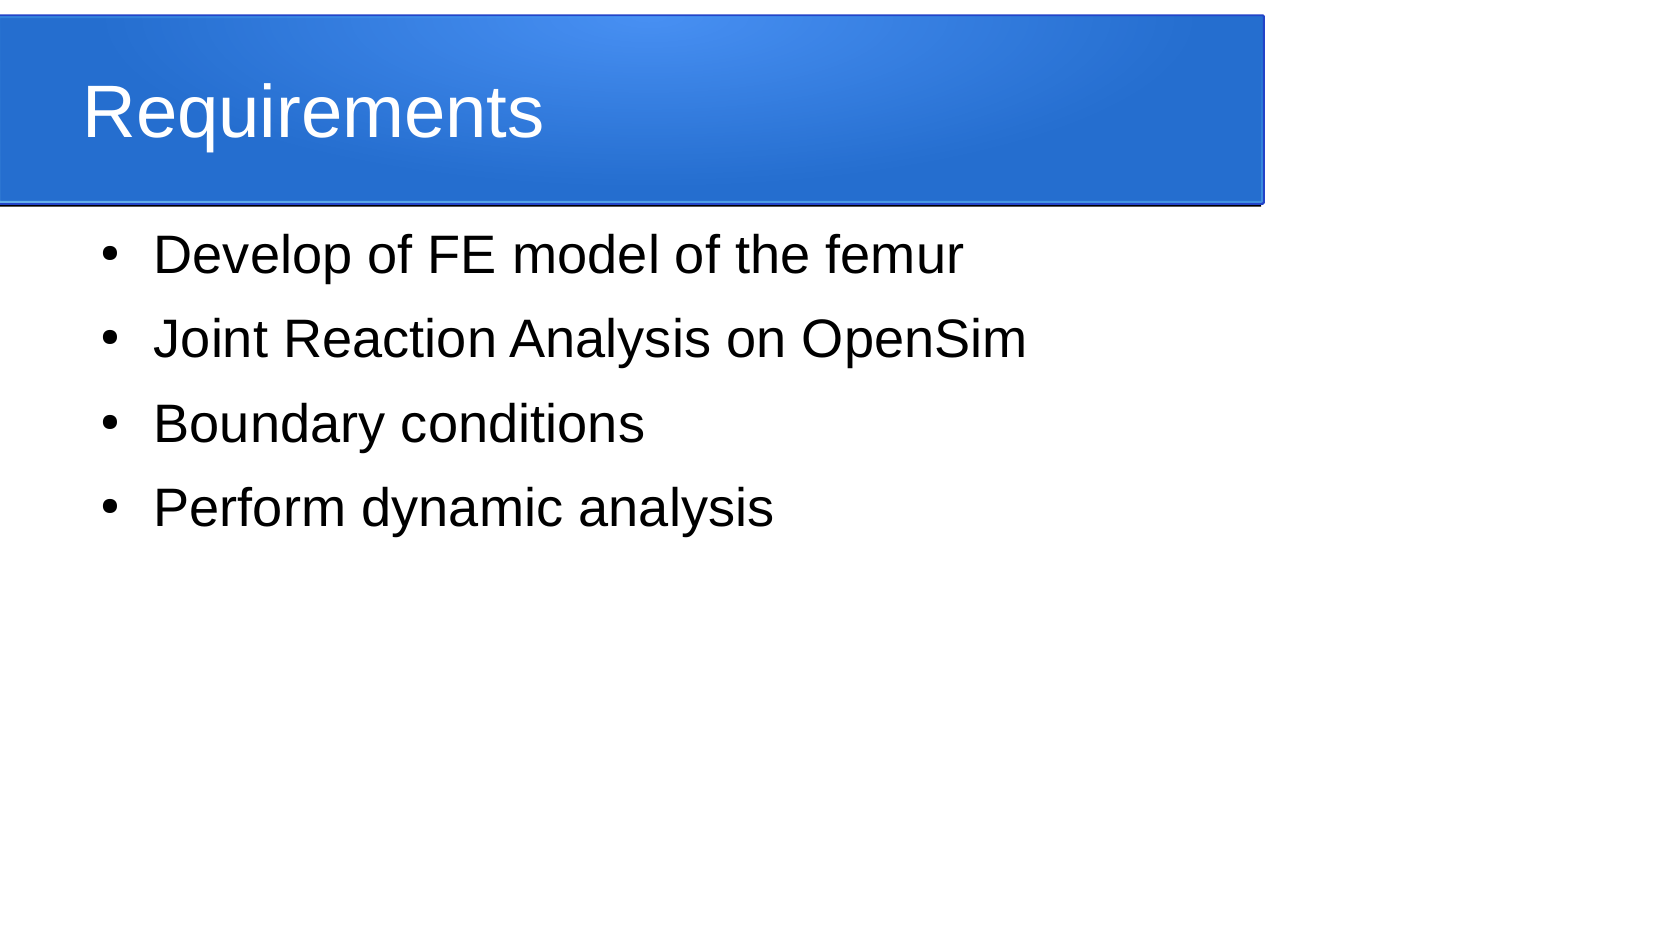

# Requirements
Develop of FE model of the femur
Joint Reaction Analysis on OpenSim
Boundary conditions
Perform dynamic analysis